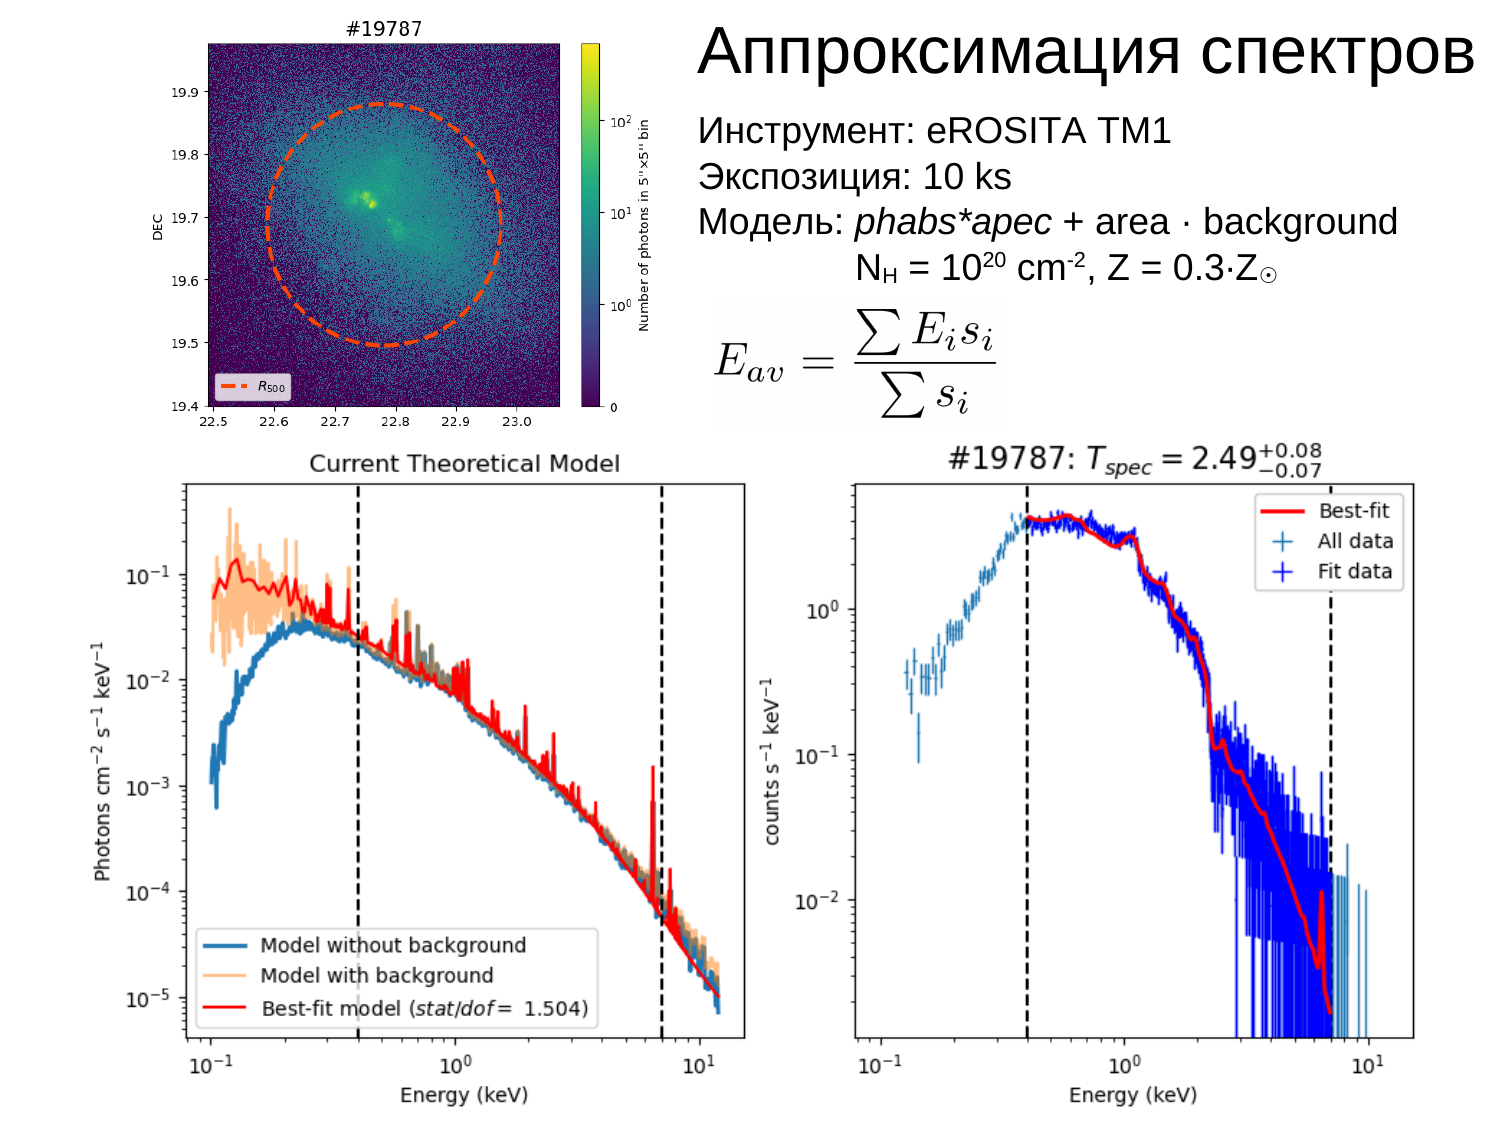

# Аппроксимация спектров
Инструмент: eROSITA TM1
Экспозиция: 10 ks
Модель: phabs*apec + area · background
 NH = 1020 cm-2, Z = 0.3∙Z☉